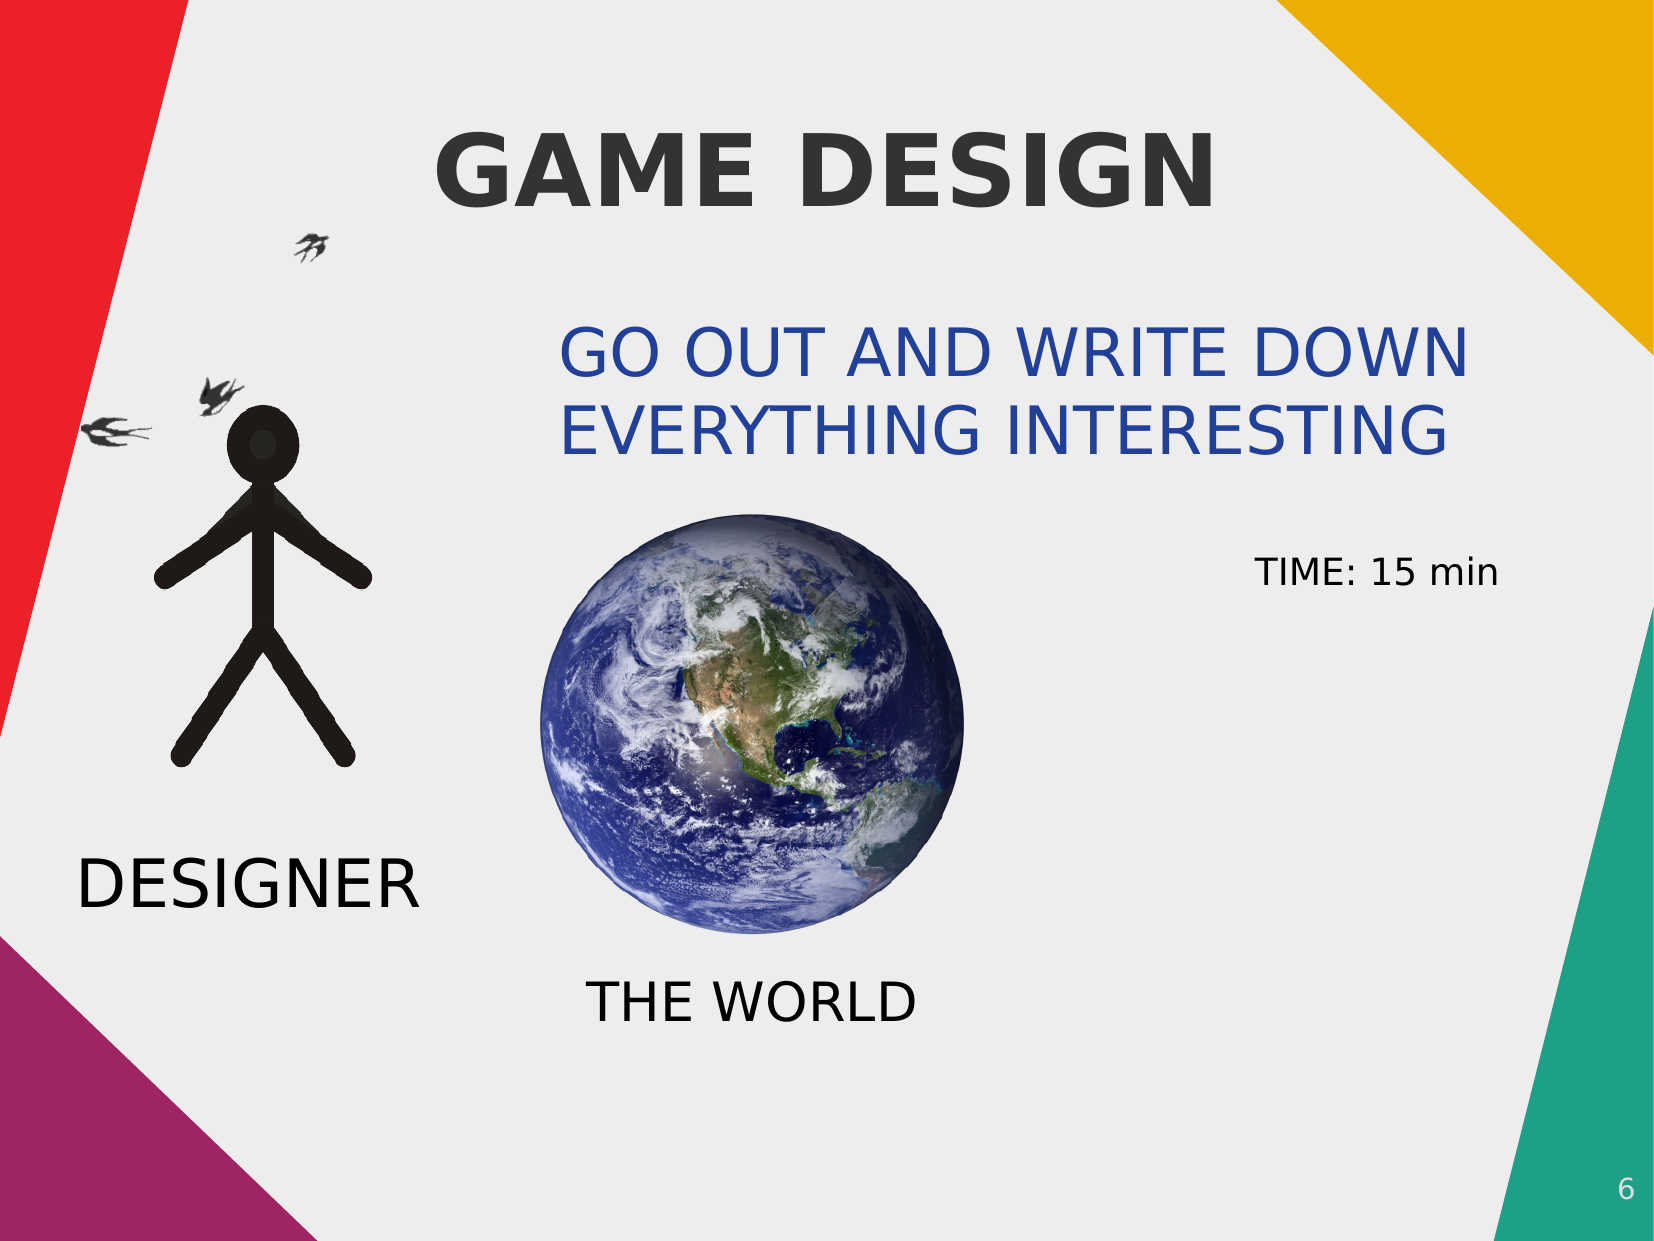

# GAME DESIGN
GO OUT AND WRITE DOWN
EVERYTHING INTERESTING
TIME: 15 min
DESIGNER
THE WORLD
6